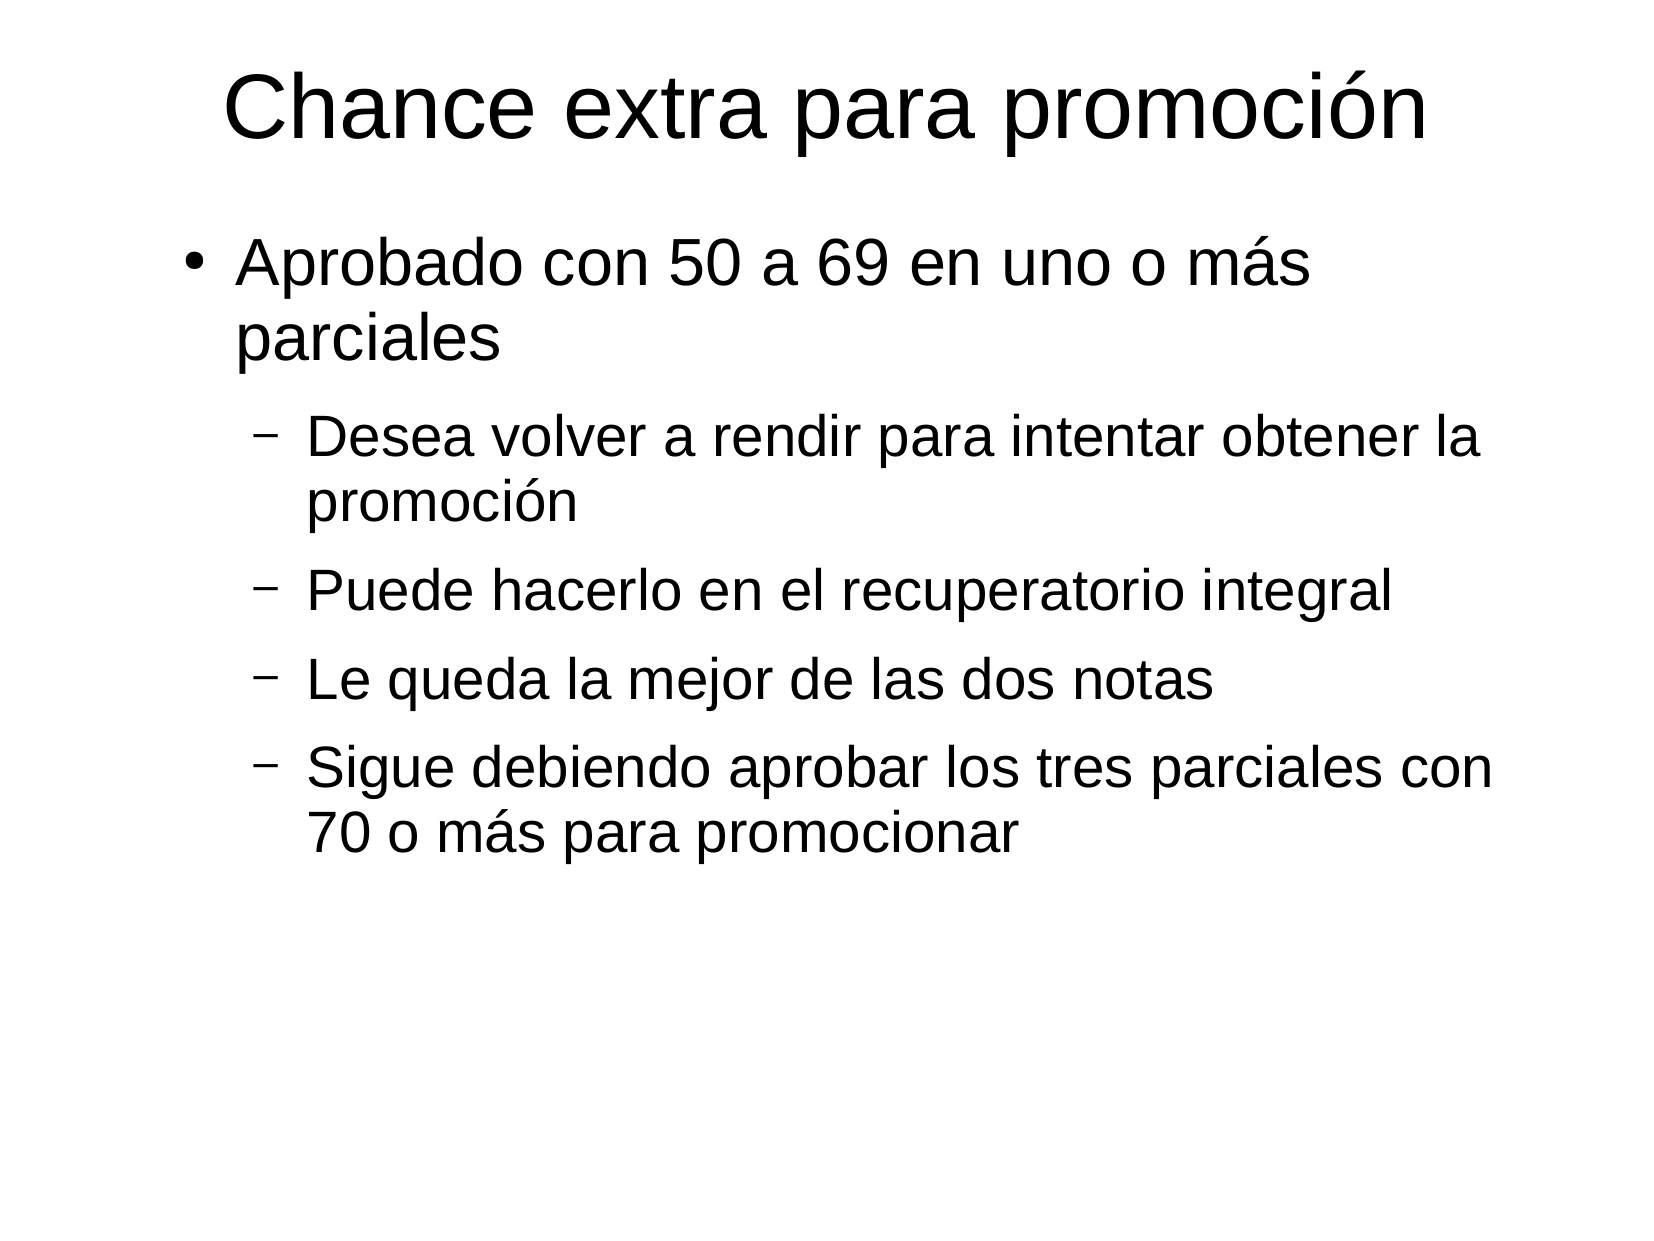

# Chance extra para promoción
Aprobado con 50 a 69 en uno o más parciales
Desea volver a rendir para intentar obtener la promoción
Puede hacerlo en el recuperatorio integral
Le queda la mejor de las dos notas
Sigue debiendo aprobar los tres parciales con 70 o más para promocionar